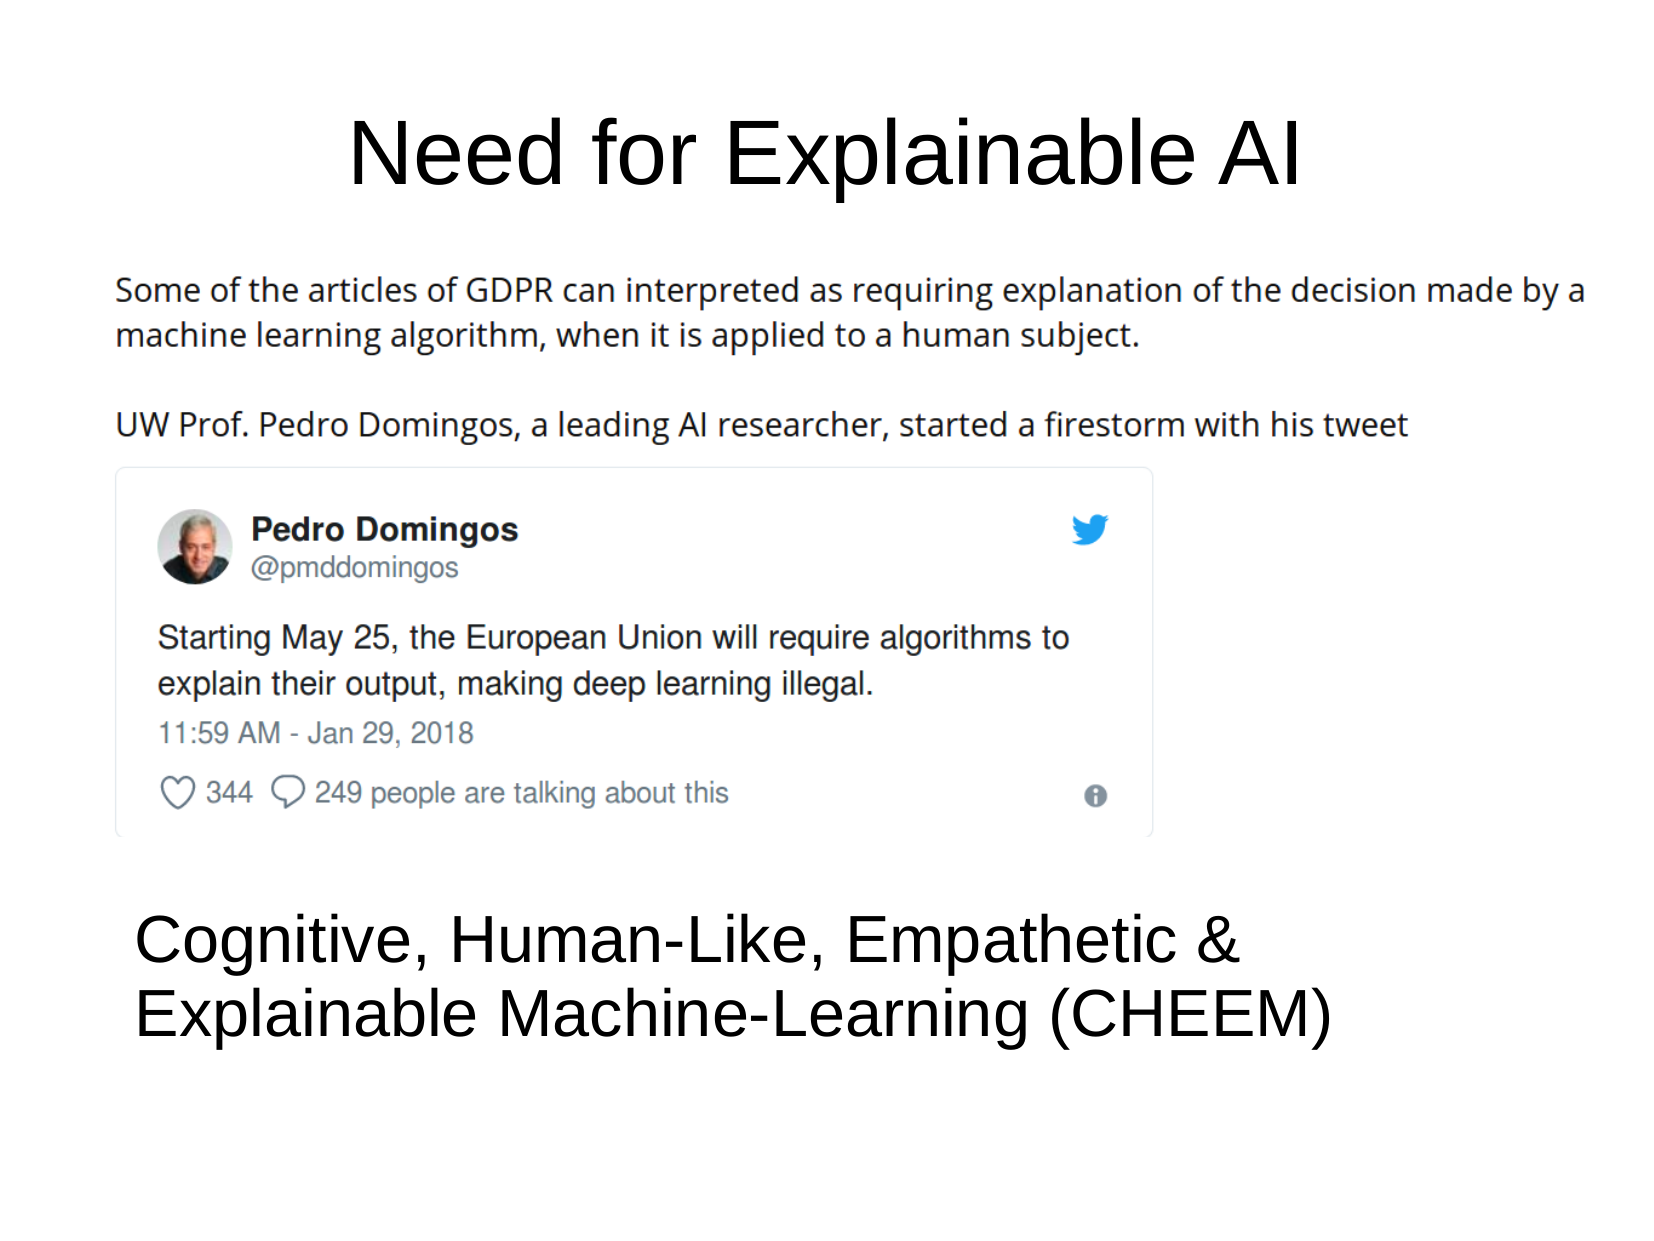

# Need for Explainable AI
Cognitive, Human-Like, Empathetic & Explainable Machine-Learning (CHEEM)